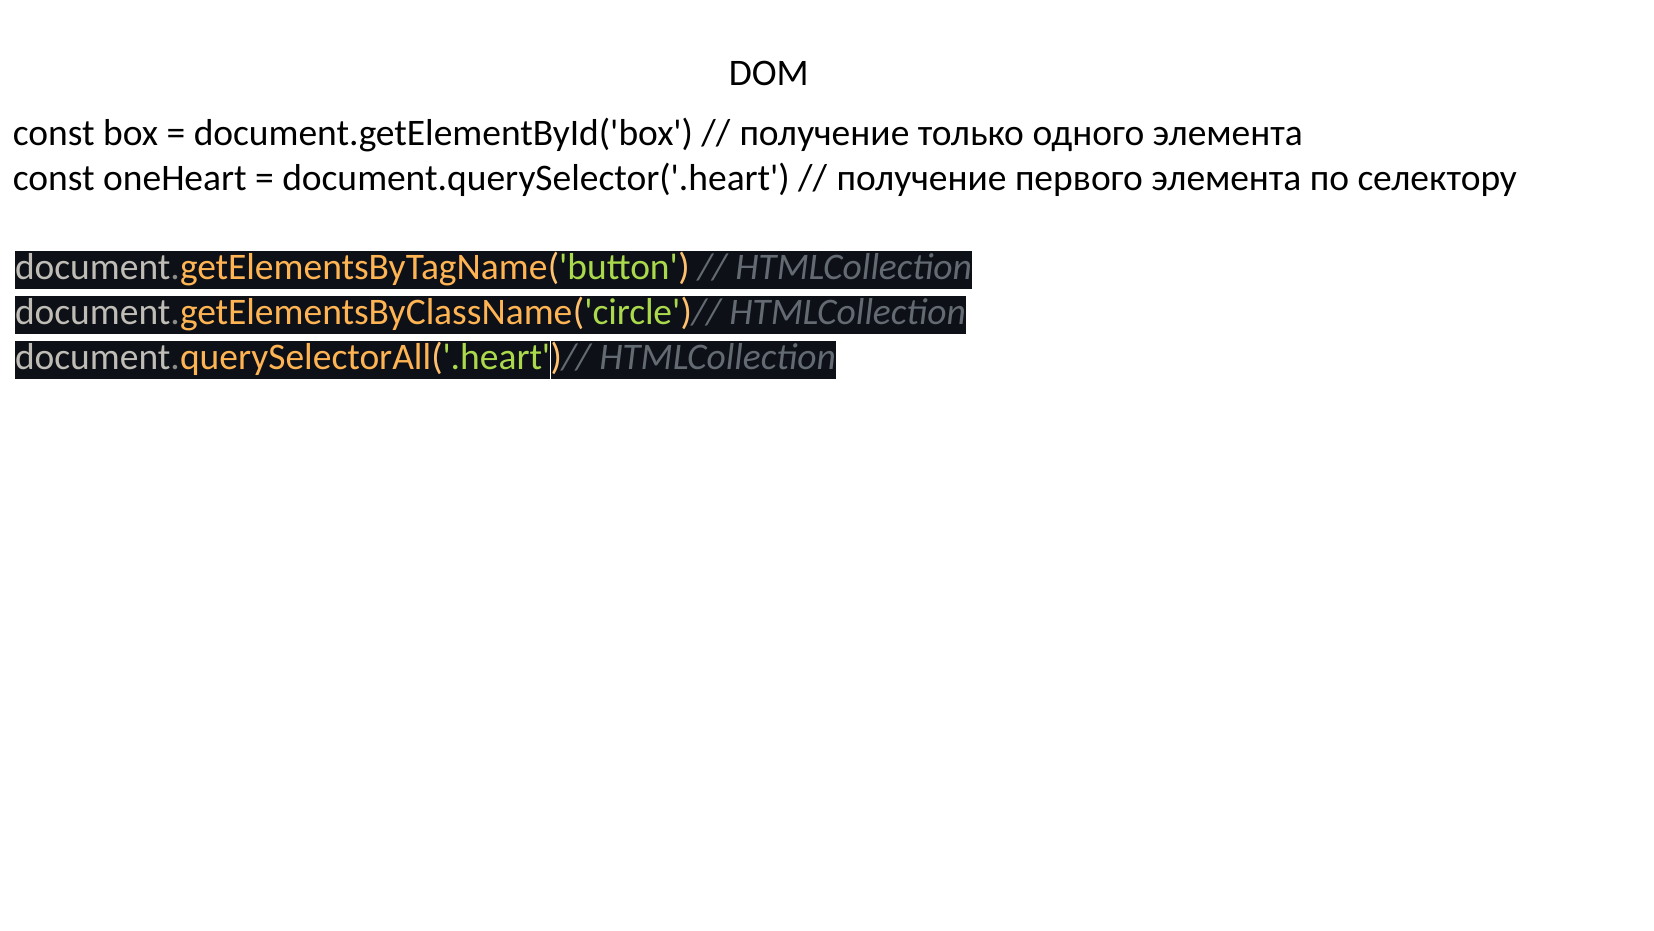

DOM
const box = document.getElementById('box') // получение только одного элемента
const oneHeart = document.querySelector('.heart') // получение первого элемента по селектору
document.getElementsByTagName('button') // HTMLCollection
document.getElementsByClassName('circle')// HTMLCollection
document.querySelectorAll('.heart')// HTMLCollection